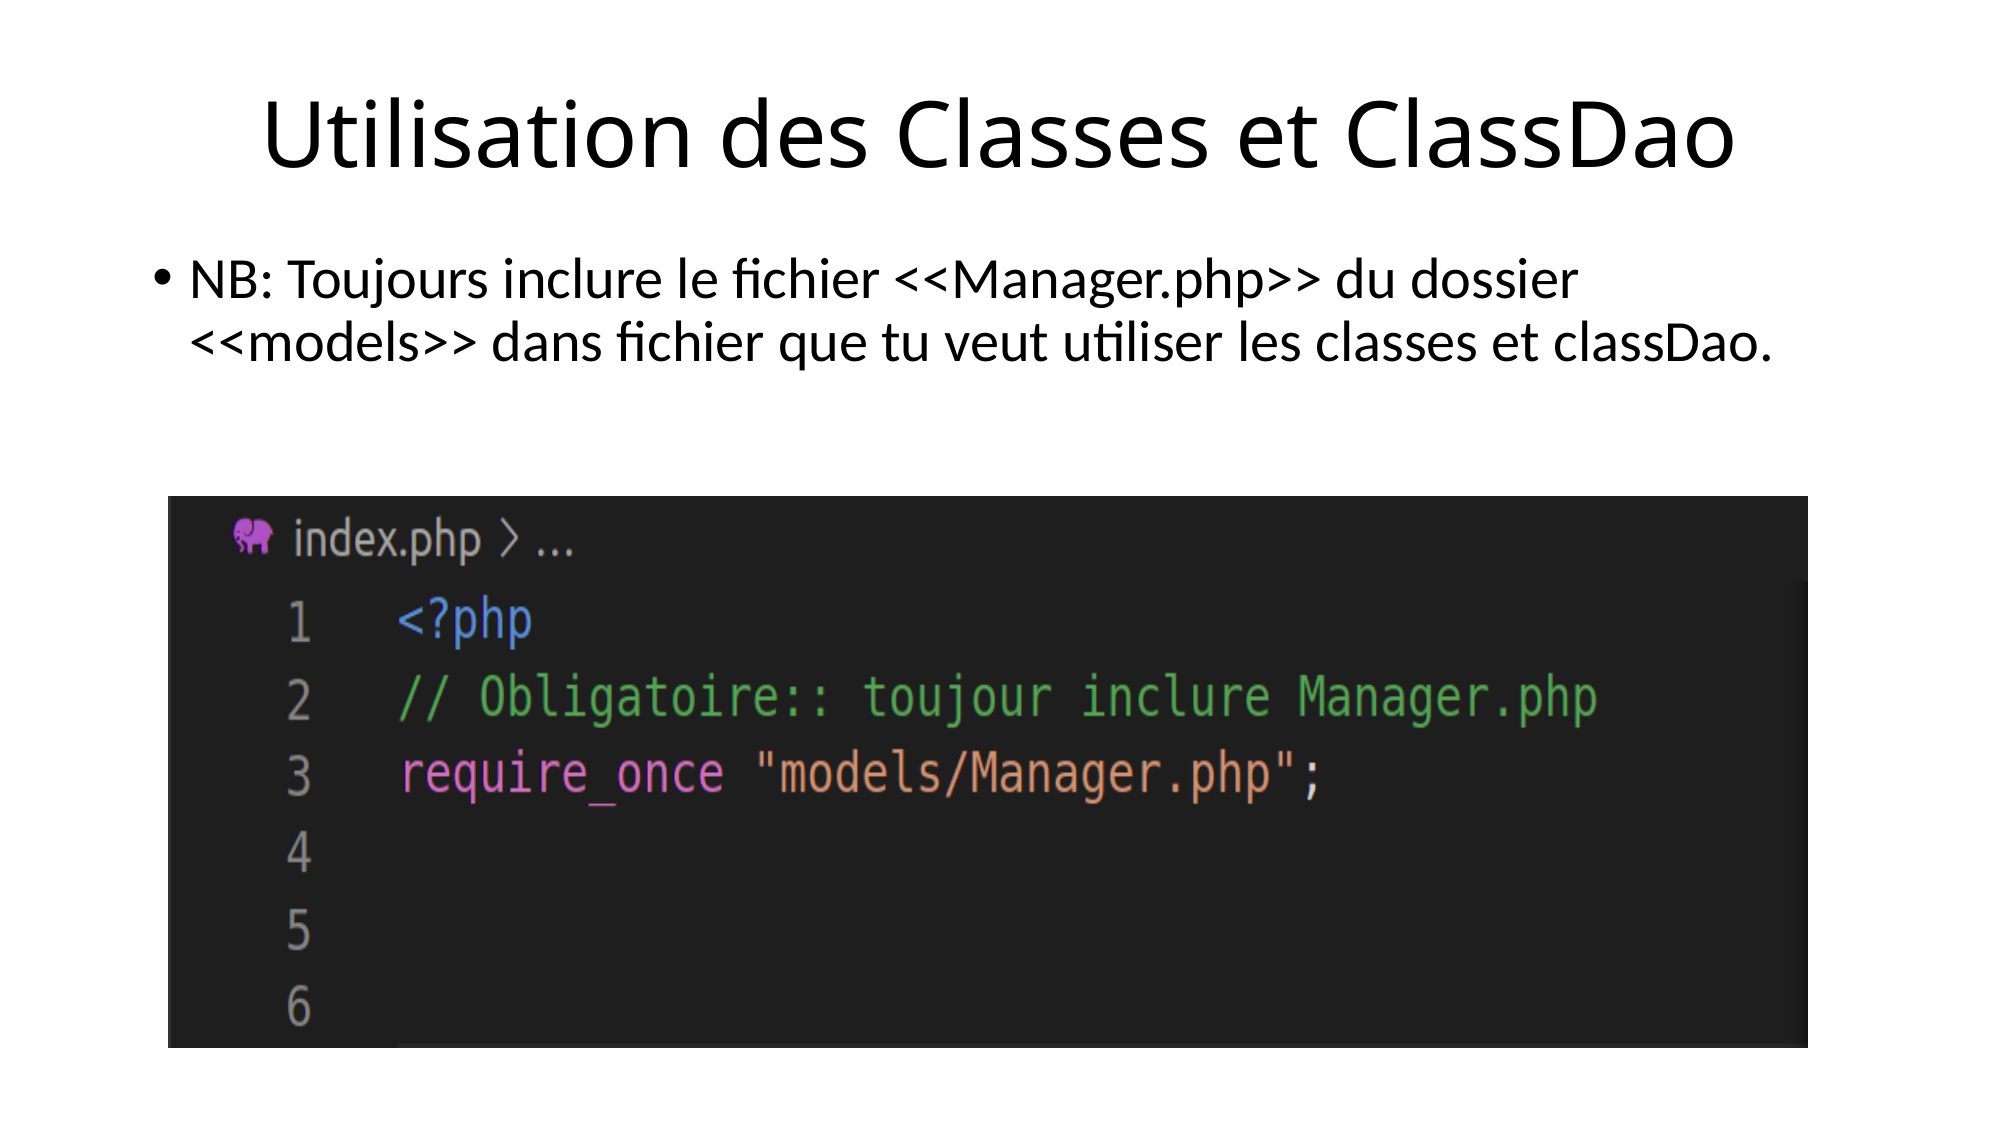

# Utilisation des Classes et ClassDao
NB: Toujours inclure le fichier <<Manager.php>> du dossier <<models>> dans fichier que tu veut utiliser les classes et classDao.